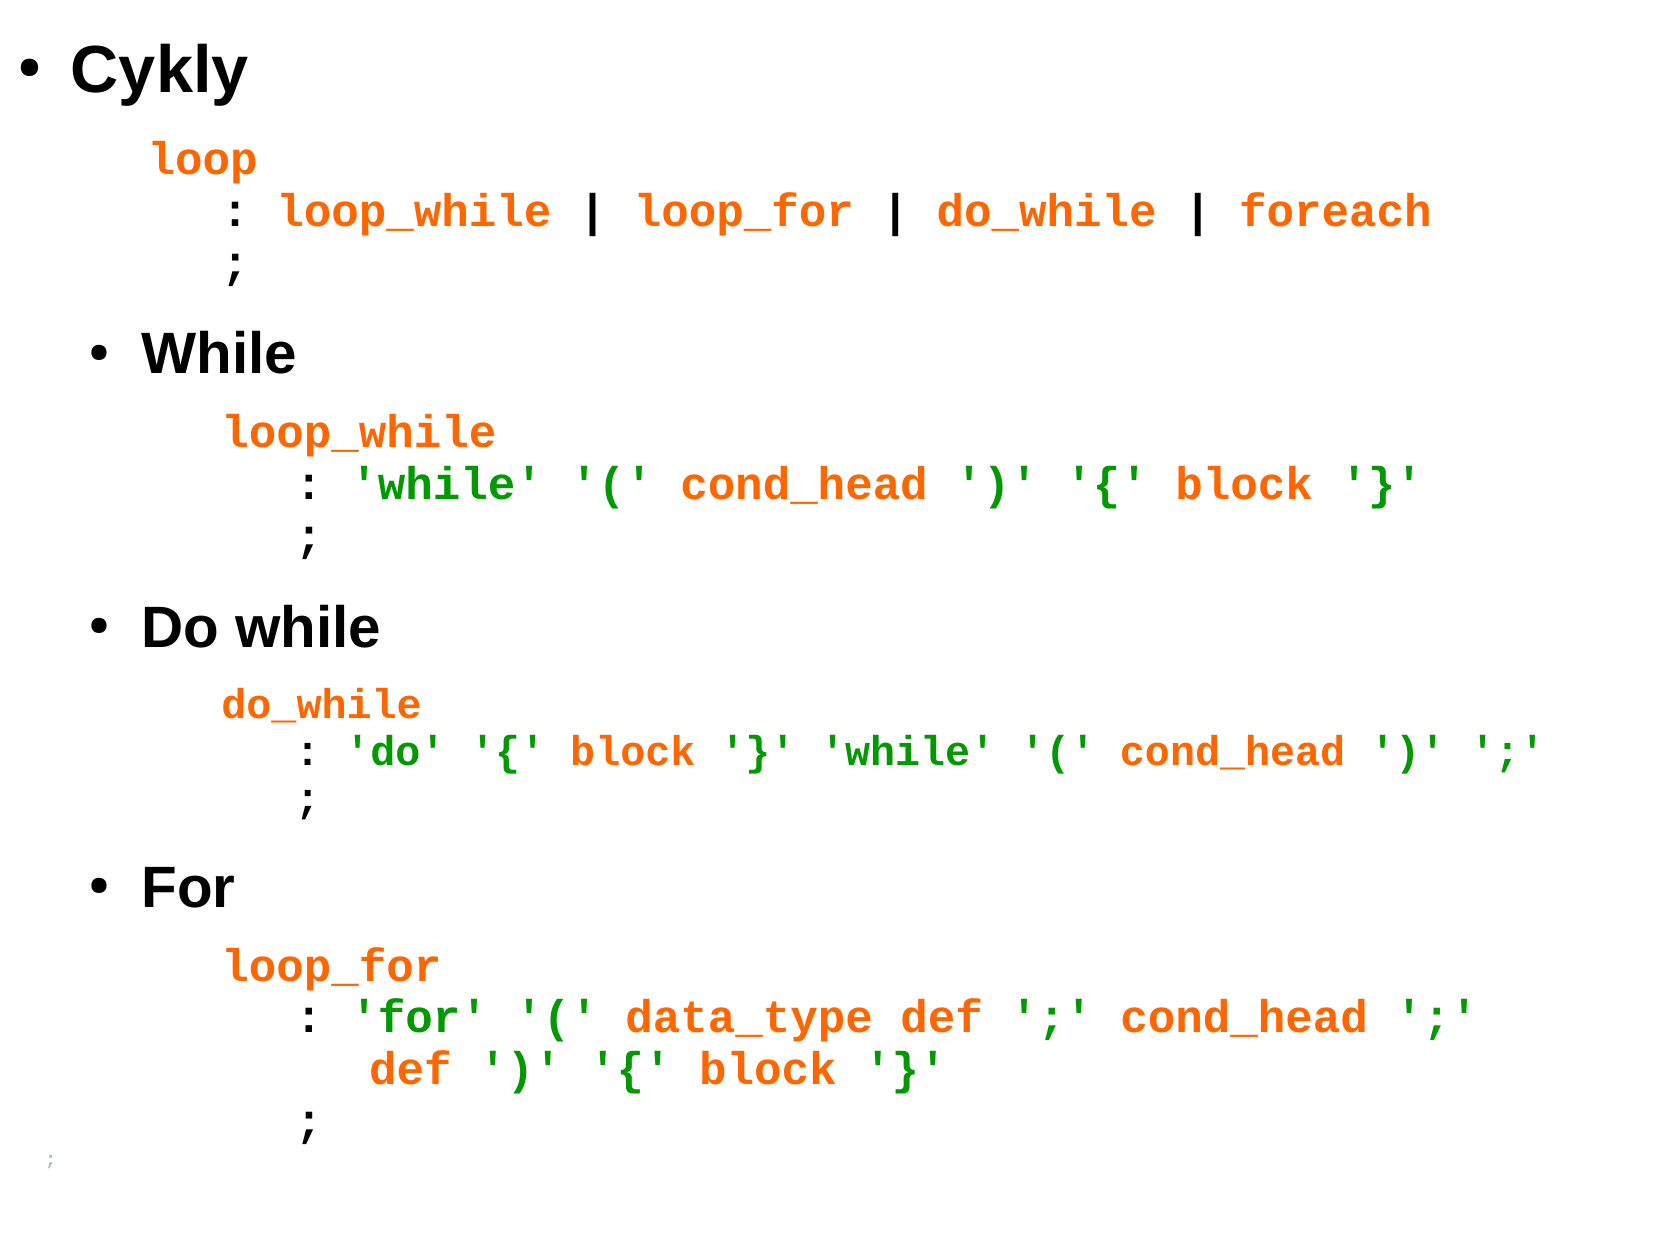

# Cykly
 		loop
 		: loop_while | loop_for | do_while | foreach
 		;
While
 			loop_while
 			: 'while' '(' cond_head ')' '{' block '}'
 			;
Do while
 			do_while
 			: 'do' '{' block '}' 'while' '(' cond_head ')' ';'
 			;
For
 			loop_for
 			: 'for' '(' data_type def ';' cond_head ';' 		 		def ')' '{' block '}'
 			;
 ;